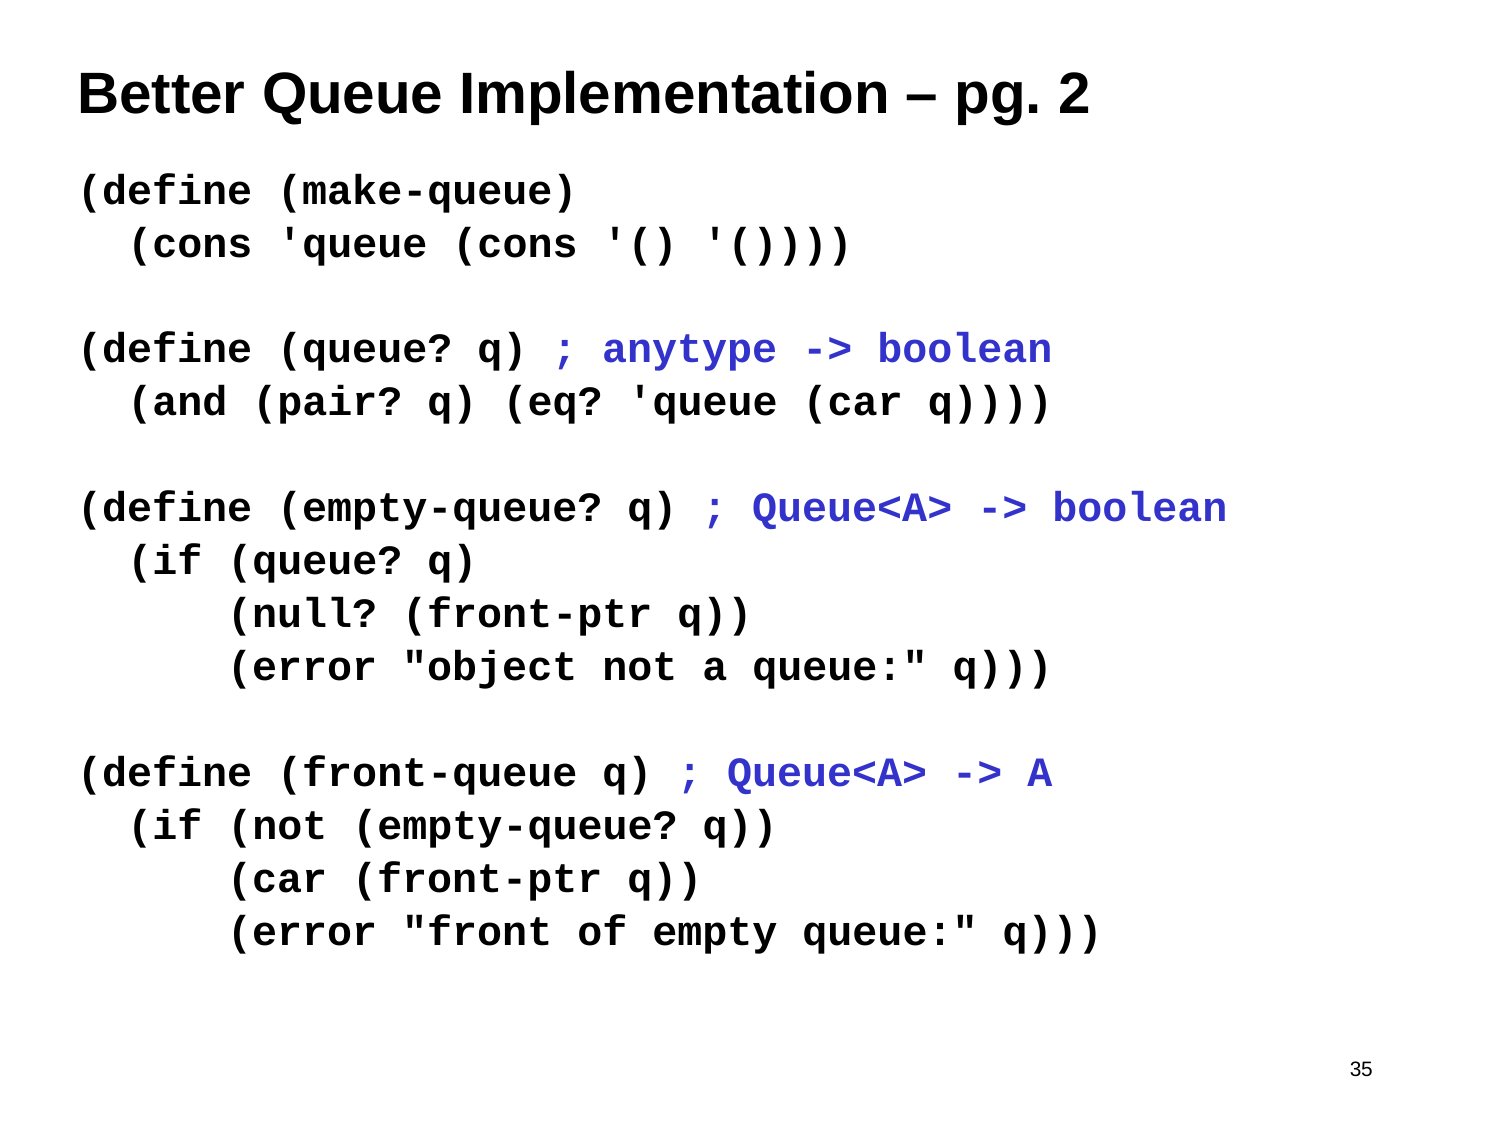

# Better Queue Implementation – pg. 2
(define (make-queue)
 (cons 'queue (cons '() '())))
(define (queue? q) ; anytype -> boolean
 (and (pair? q) (eq? 'queue (car q))))
(define (empty-queue? q) ; Queue<A> -> boolean
 (if (queue? q)
 (null? (front-ptr q))
 (error "object not a queue:" q)))
(define (front-queue q) ; Queue<A> -> A
 (if (not (empty-queue? q))
 (car (front-ptr q))
 (error "front of empty queue:" q)))
35